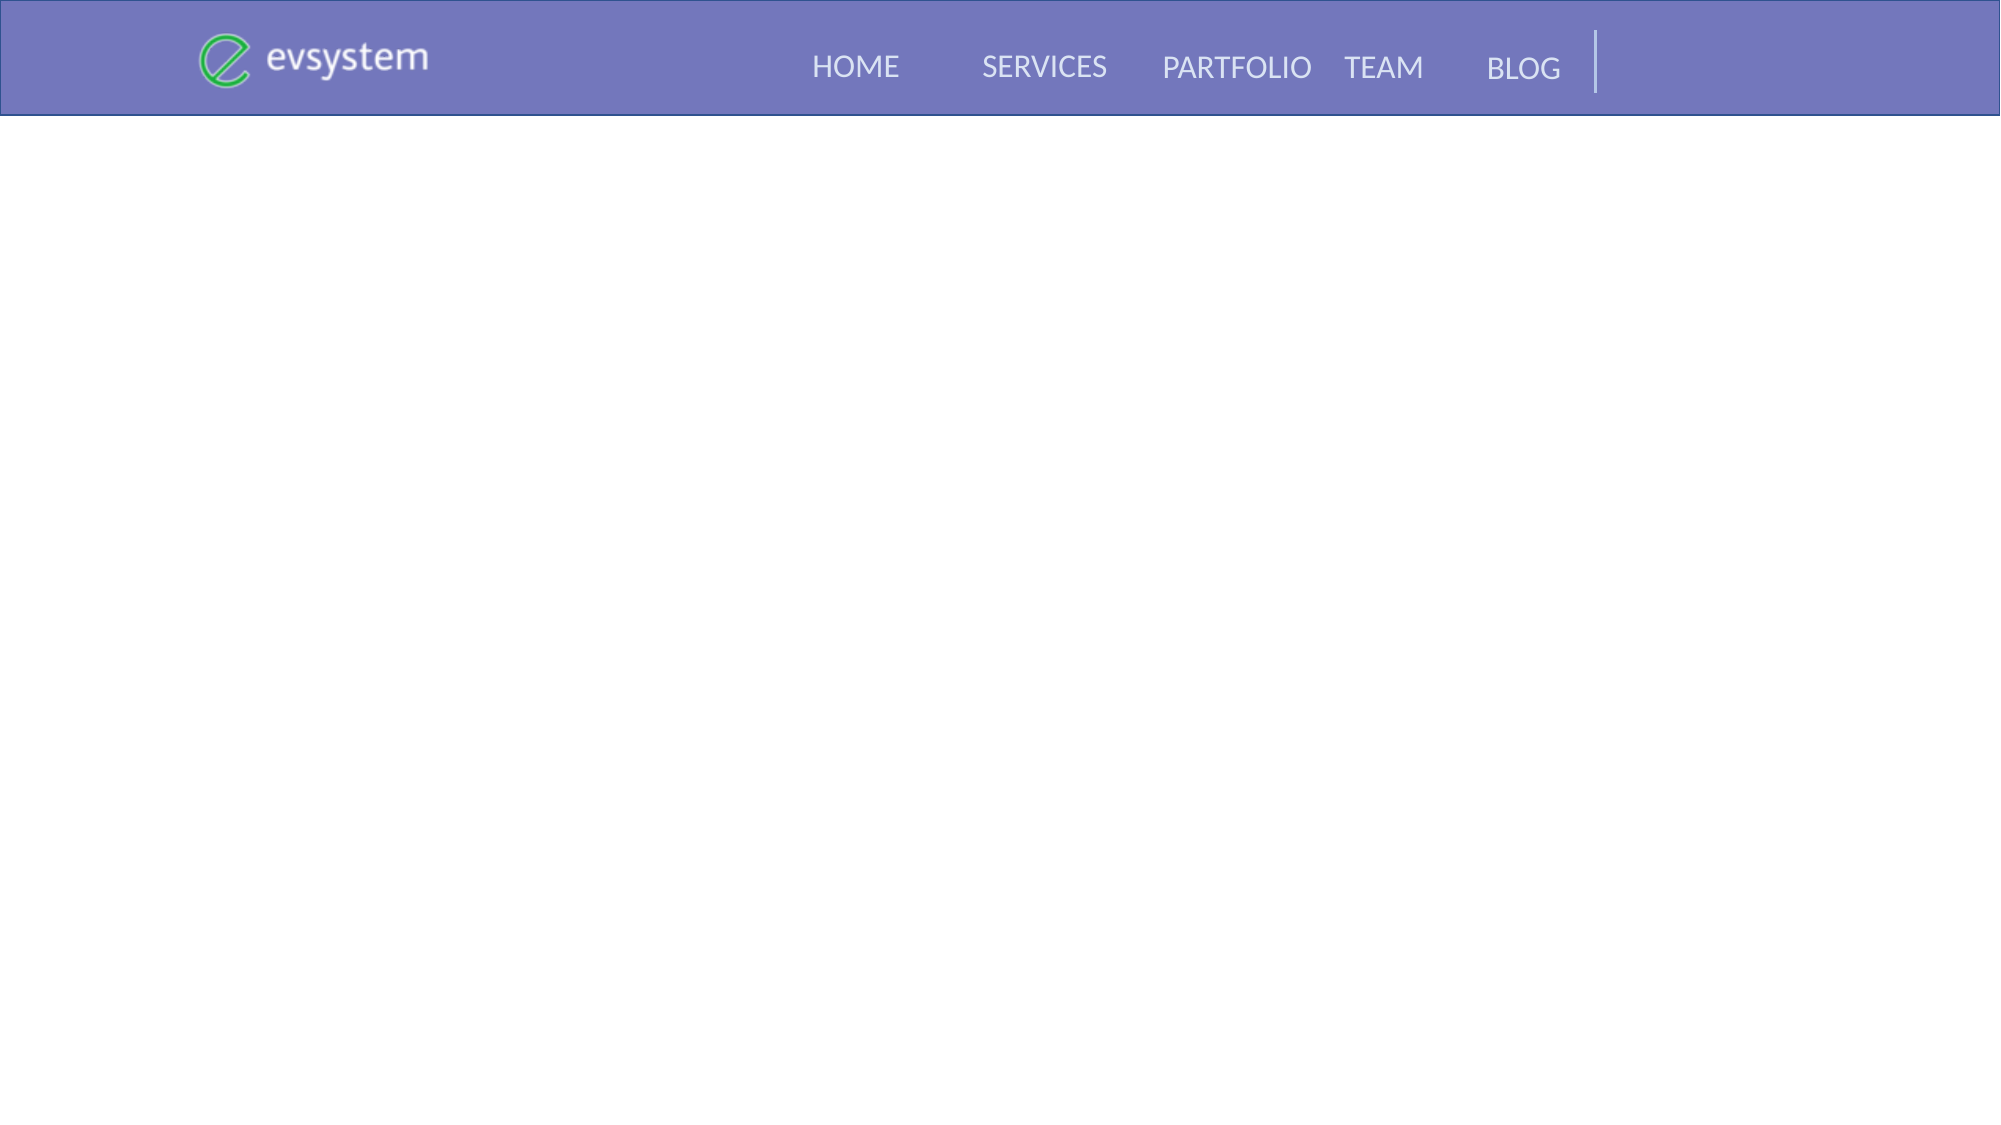

HOME
SERVICES
PARTFOLIO
TEAM
BLOG
# MENGAPA MEMILIH KAMI KAMI SUMBER TERPERCAYA DAN DAPAT DIPERCAYA